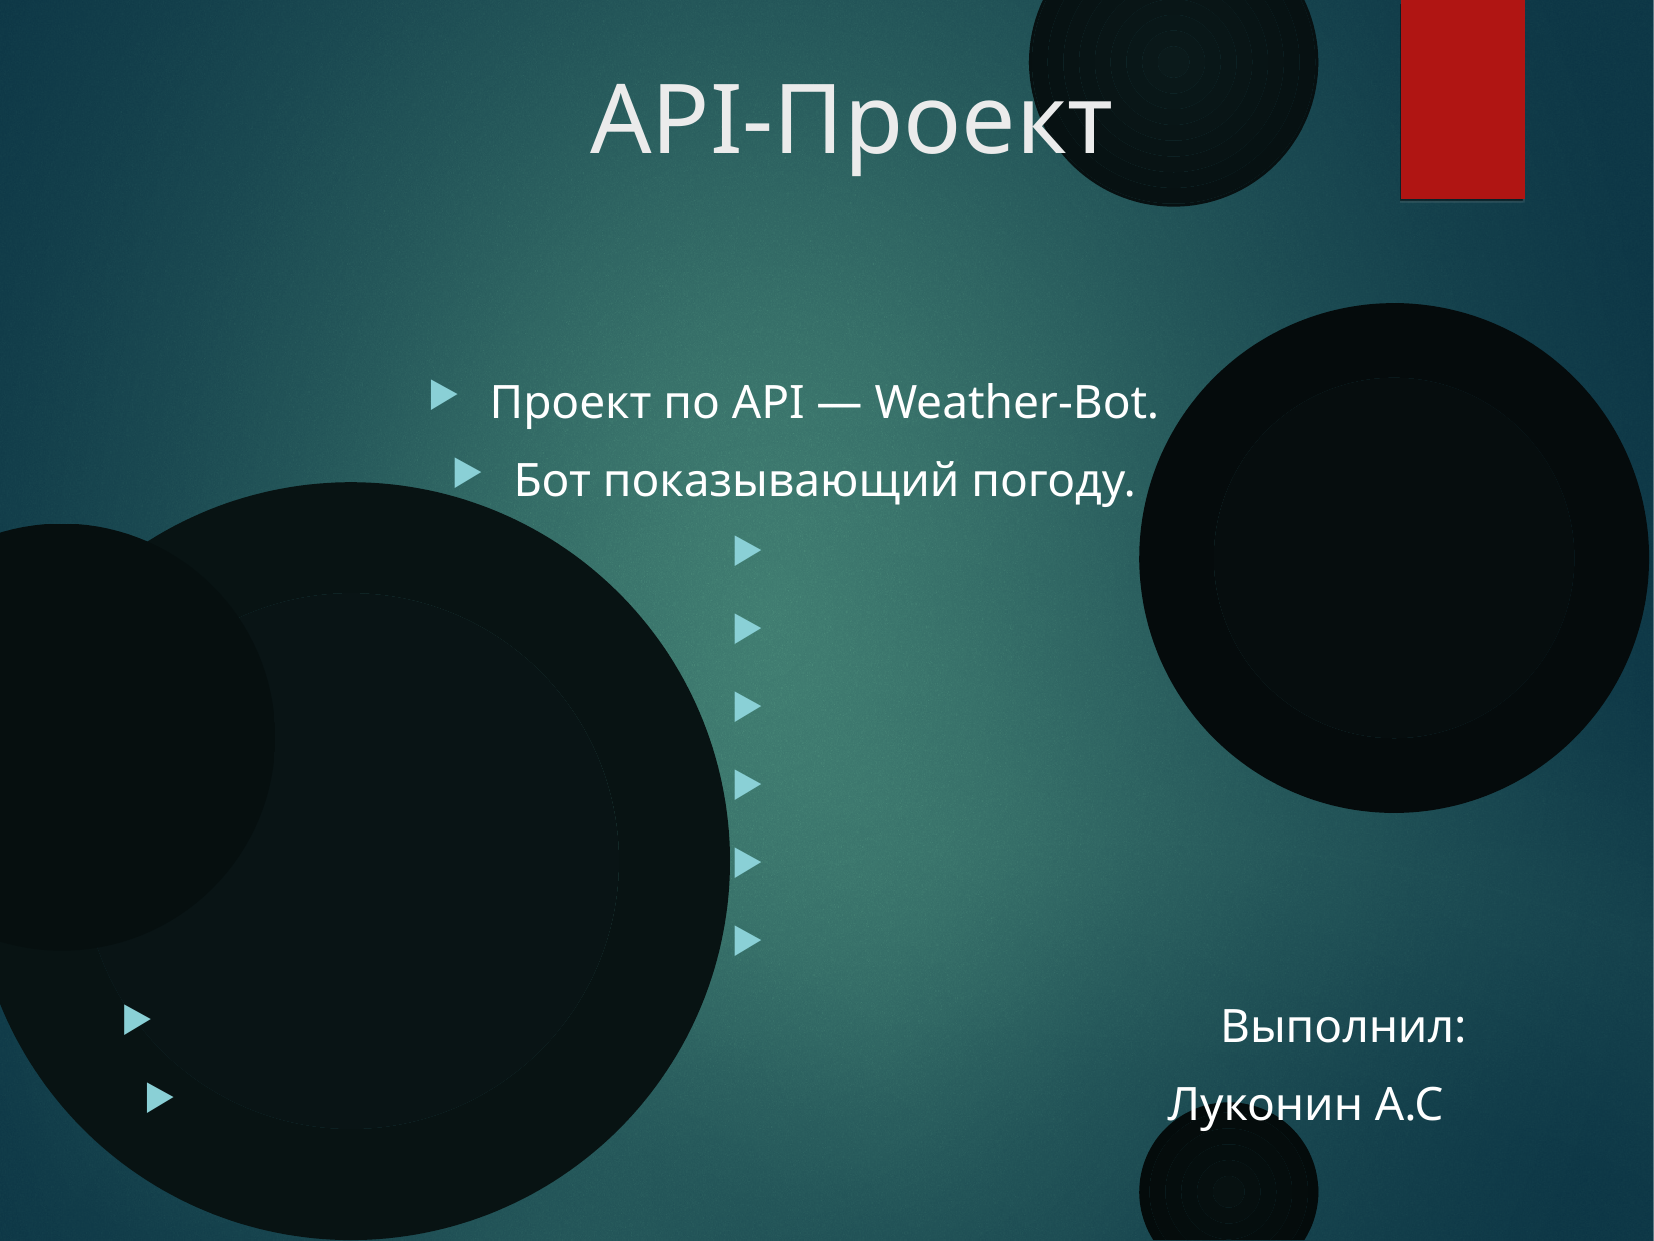

# API-Проект
Проект по API — Weather-Bot.
Бот показывающий погоду.
													Выполнил:
												Луконин А.С